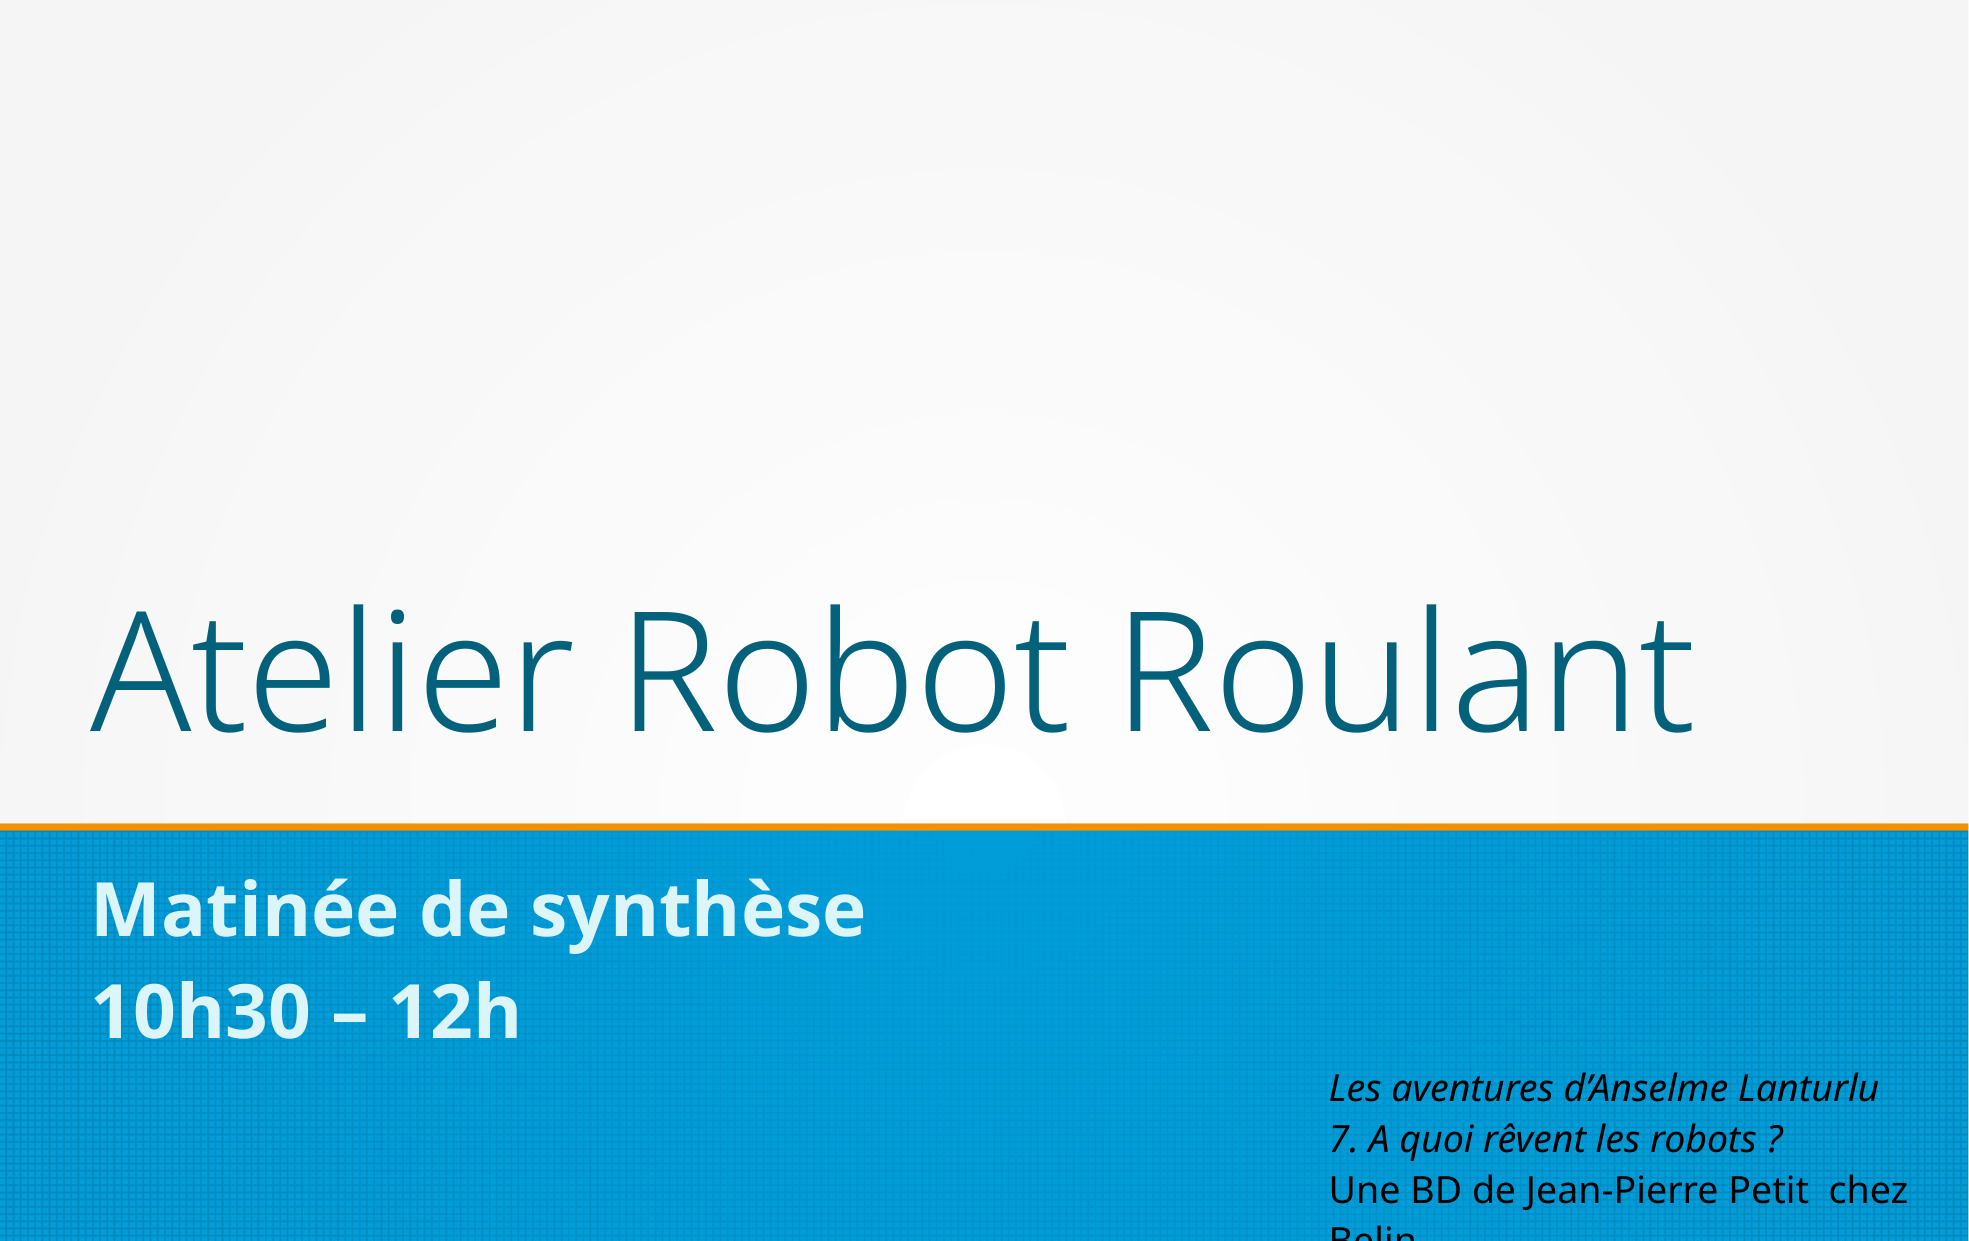

# Atelier Robot Roulant
Matinée de synthèse
10h30 – 12h
Les aventures d’Anselme Lanturlu
7. A quoi rêvent les robots ?
Une BD de Jean-Pierre Petit chez Belin